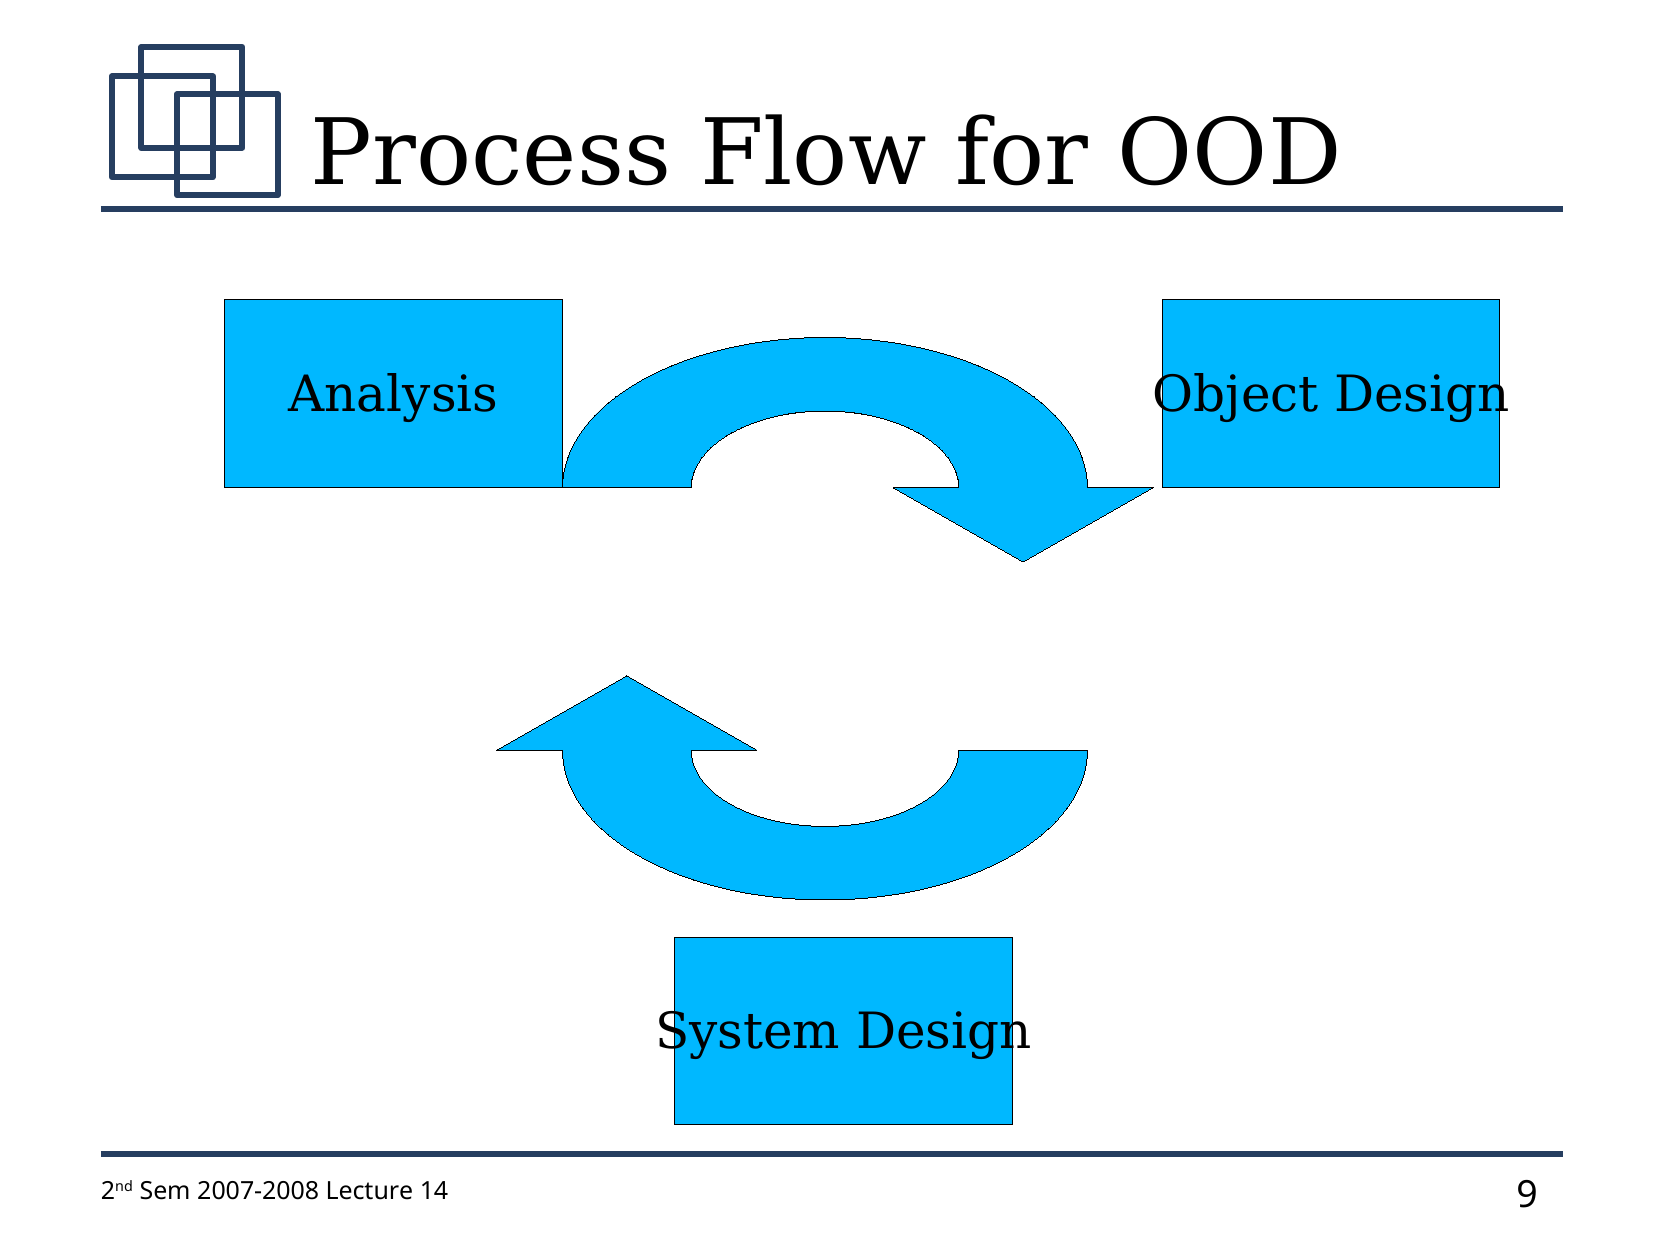

# Process Flow for OOD
Analysis
Object Design
System Design